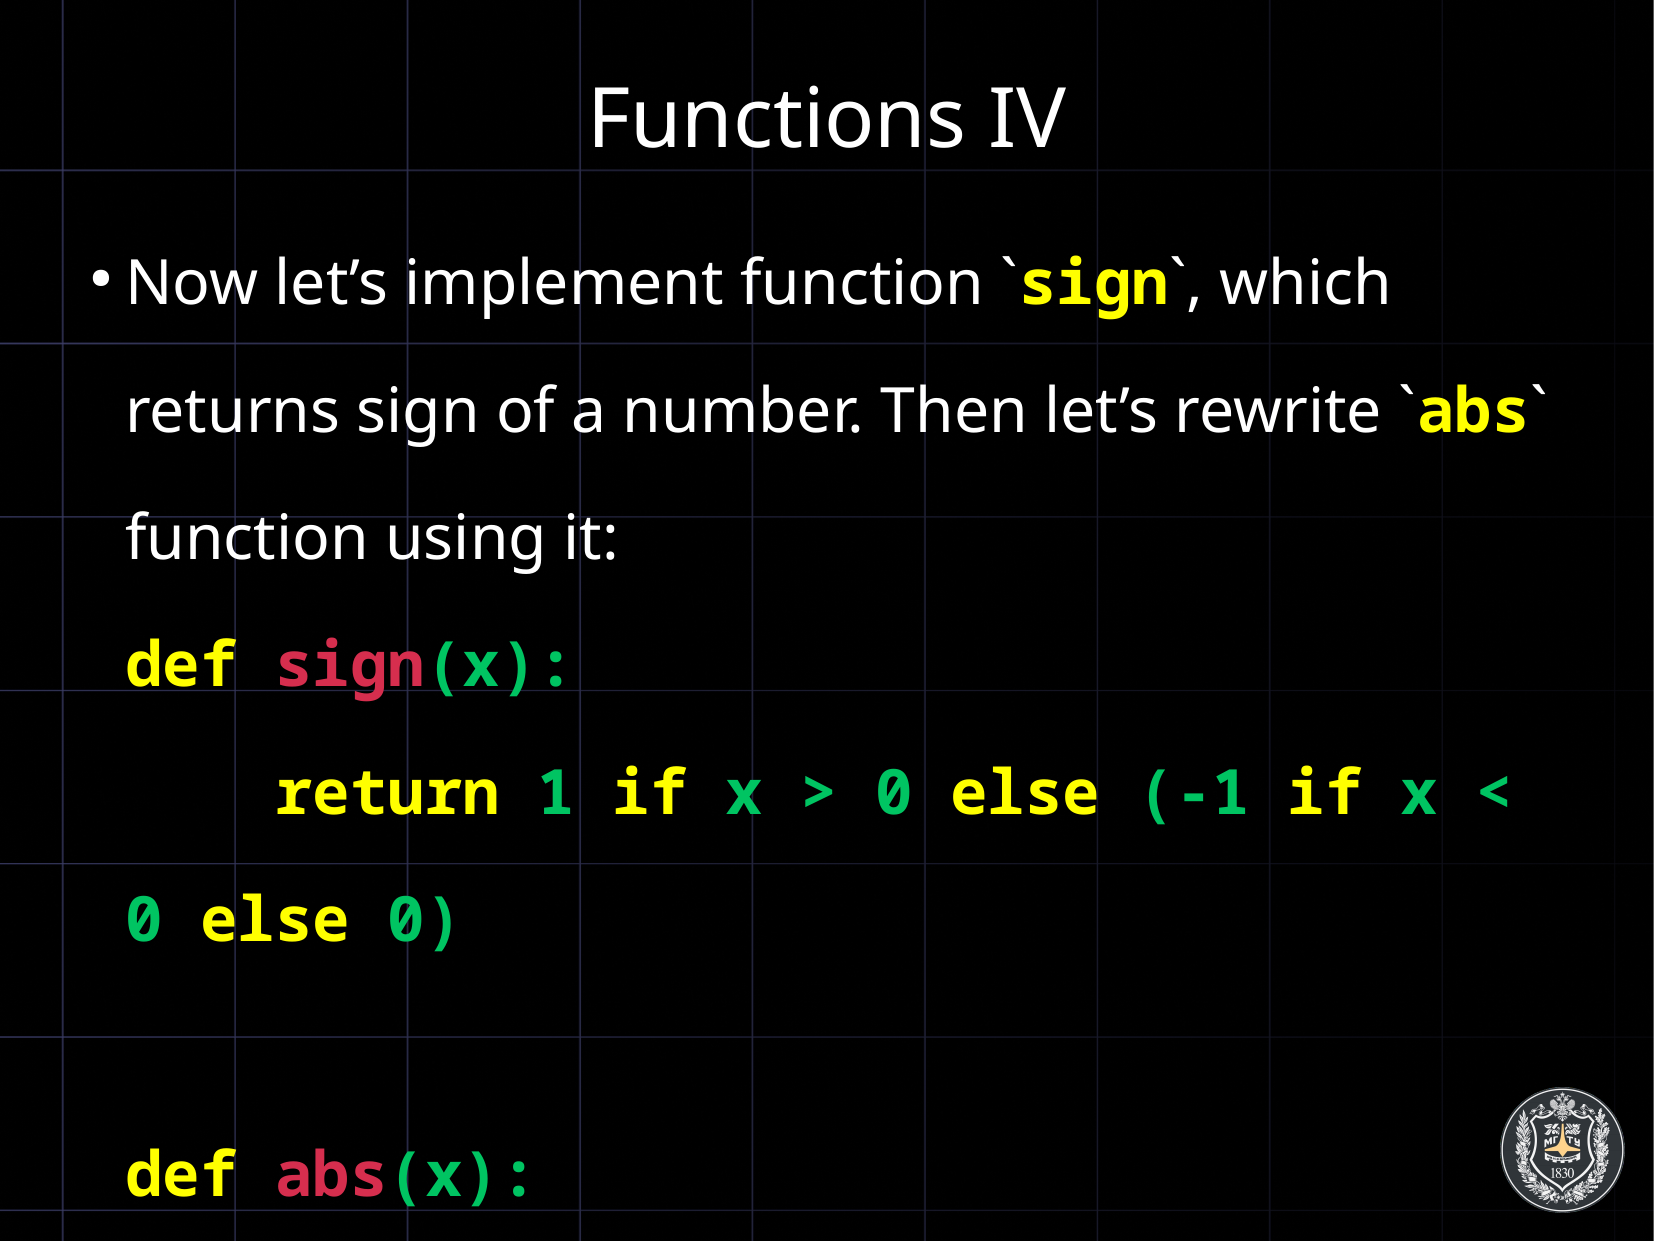

# Functions IV
Now let’s implement function `sign`, which returns sign of a number. Then let’s rewrite `abs` function using it:
def sign(x):
 return 1 if x > 0 else (-1 if x < 0 else 0)
def abs(x):
 return x if sign(x) > 0 else -x
We did it to show how one function calls another.